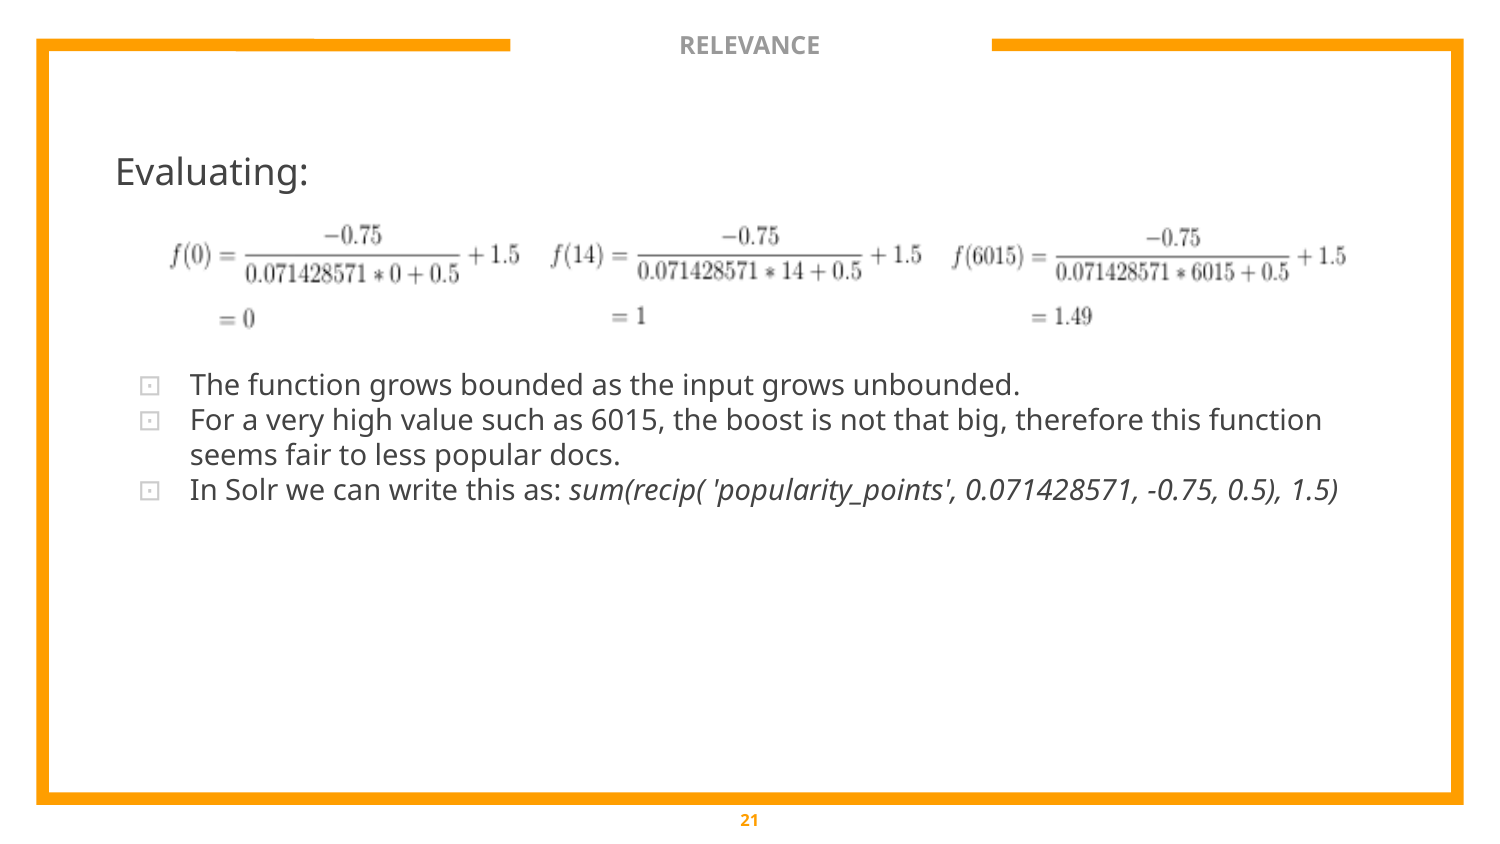

# RELEVANCE
Evaluating:
The function grows bounded as the input grows unbounded.
For a very high value such as 6015, the boost is not that big, therefore this function seems fair to less popular docs.
In Solr we can write this as: sum(recip( 'popularity_points', 0.071428571, -0.75, 0.5), 1.5)